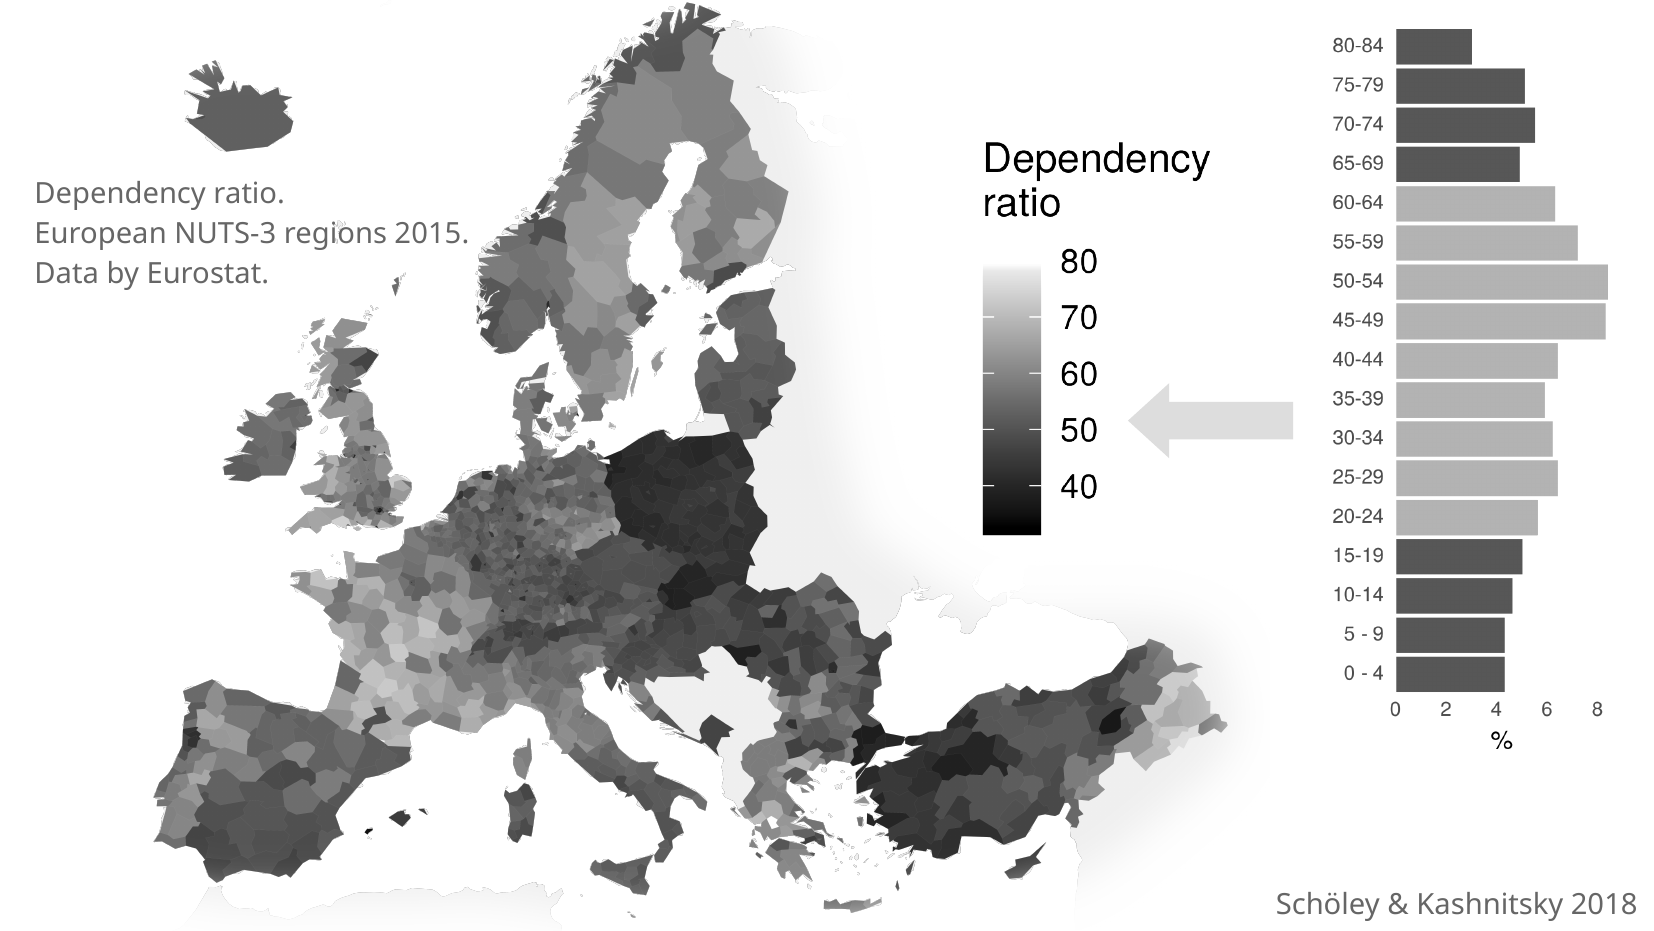

Dependency ratio.
European NUTS-3 regions 2015.
Data by Eurostat.
Schöley & Kashnitsky 2018